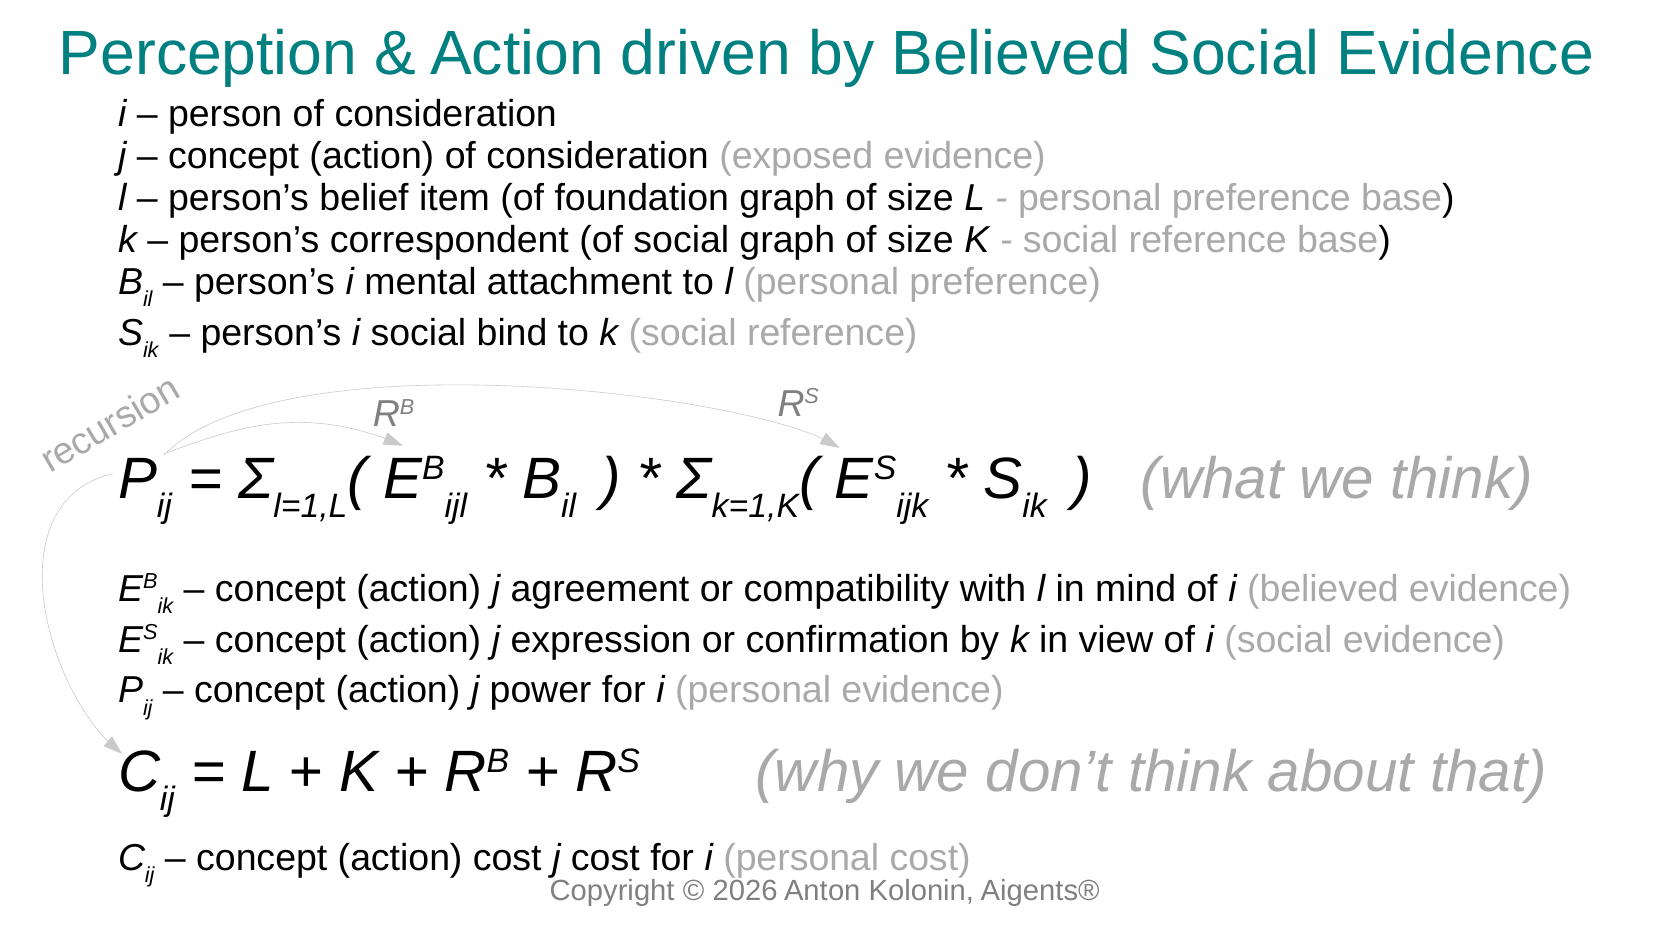

Perception & Action driven by Believed Social Evidence
i – person of consideration
j – concept (action) of consideration (exposed evidence)
l – person’s belief item (of foundation graph of size L - personal preference base)
k – person’s correspondent (of social graph of size K - social reference base)
Bil – person’s i mental attachment to l (personal preference)
Sik – person’s i social bind to k (social reference)
Pij = Σl=1,L( EBijl * Bil ) * Σk=1,K( ESijk * Sik ) (what we think)
EBik – concept (action) j agreement or compatibility with l in mind of i (believed evidence)
ESik – concept (action) j expression or confirmation by k in view of i (social evidence)
Pij – concept (action) j power for i (personal evidence)
Cij = L + K + RB + RS (why we don’t think about that)
Cij – concept (action) cost j cost for i (personal cost)
RS
RB
recursion
Copyright © 2026 Anton Kolonin, Aigents®